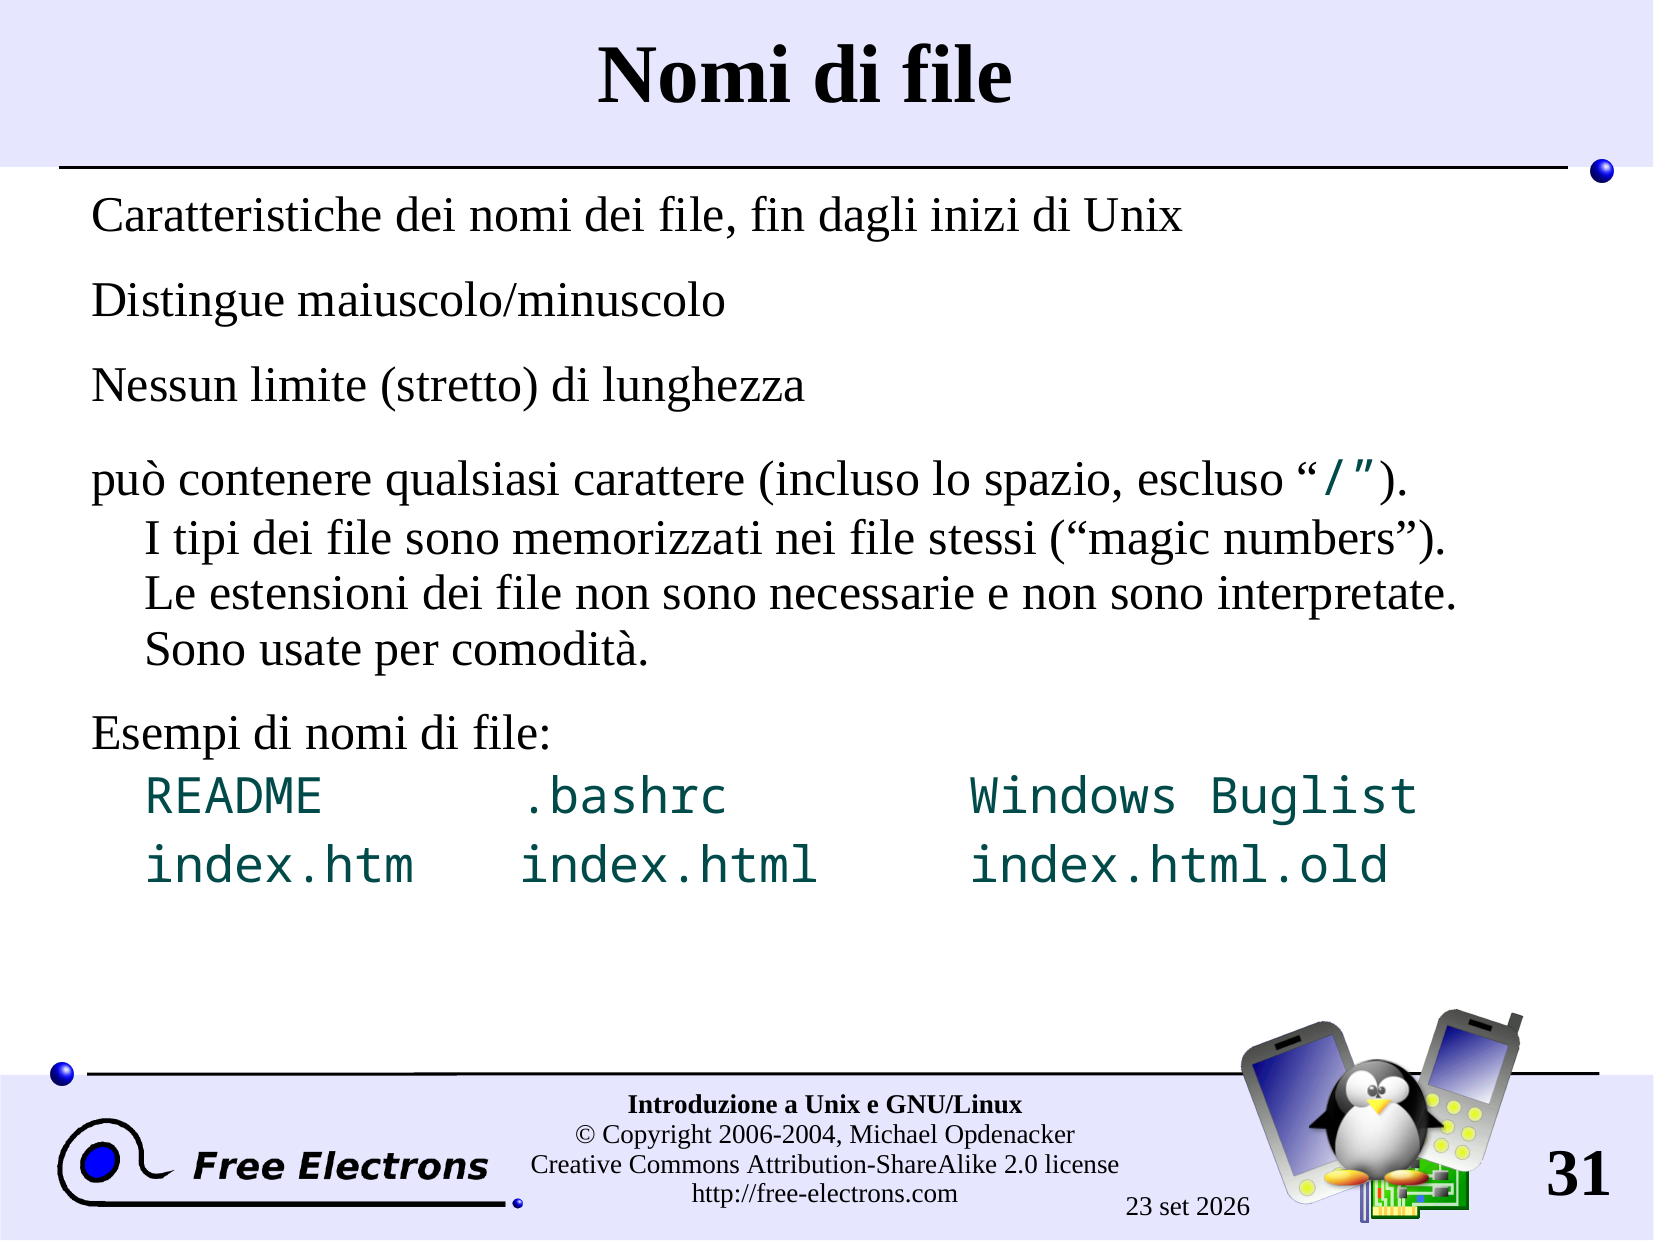

# Nomi di file
Caratteristiche dei nomi dei file, fin dagli inizi di Unix
Distingue maiuscolo/minuscolo
Nessun limite (stretto) di lunghezza
può contenere qualsiasi carattere (incluso lo spazio, escluso “/”).
I tipi dei file sono memorizzati nei file stessi (“magic numbers”).
Le estensioni dei file non sono necessarie e non sono interpretate. Sono usate per comodità.
Esempi di nomi di file:
README			.bashrc				Windows Buglist
index.htm		index.html		index.html.old